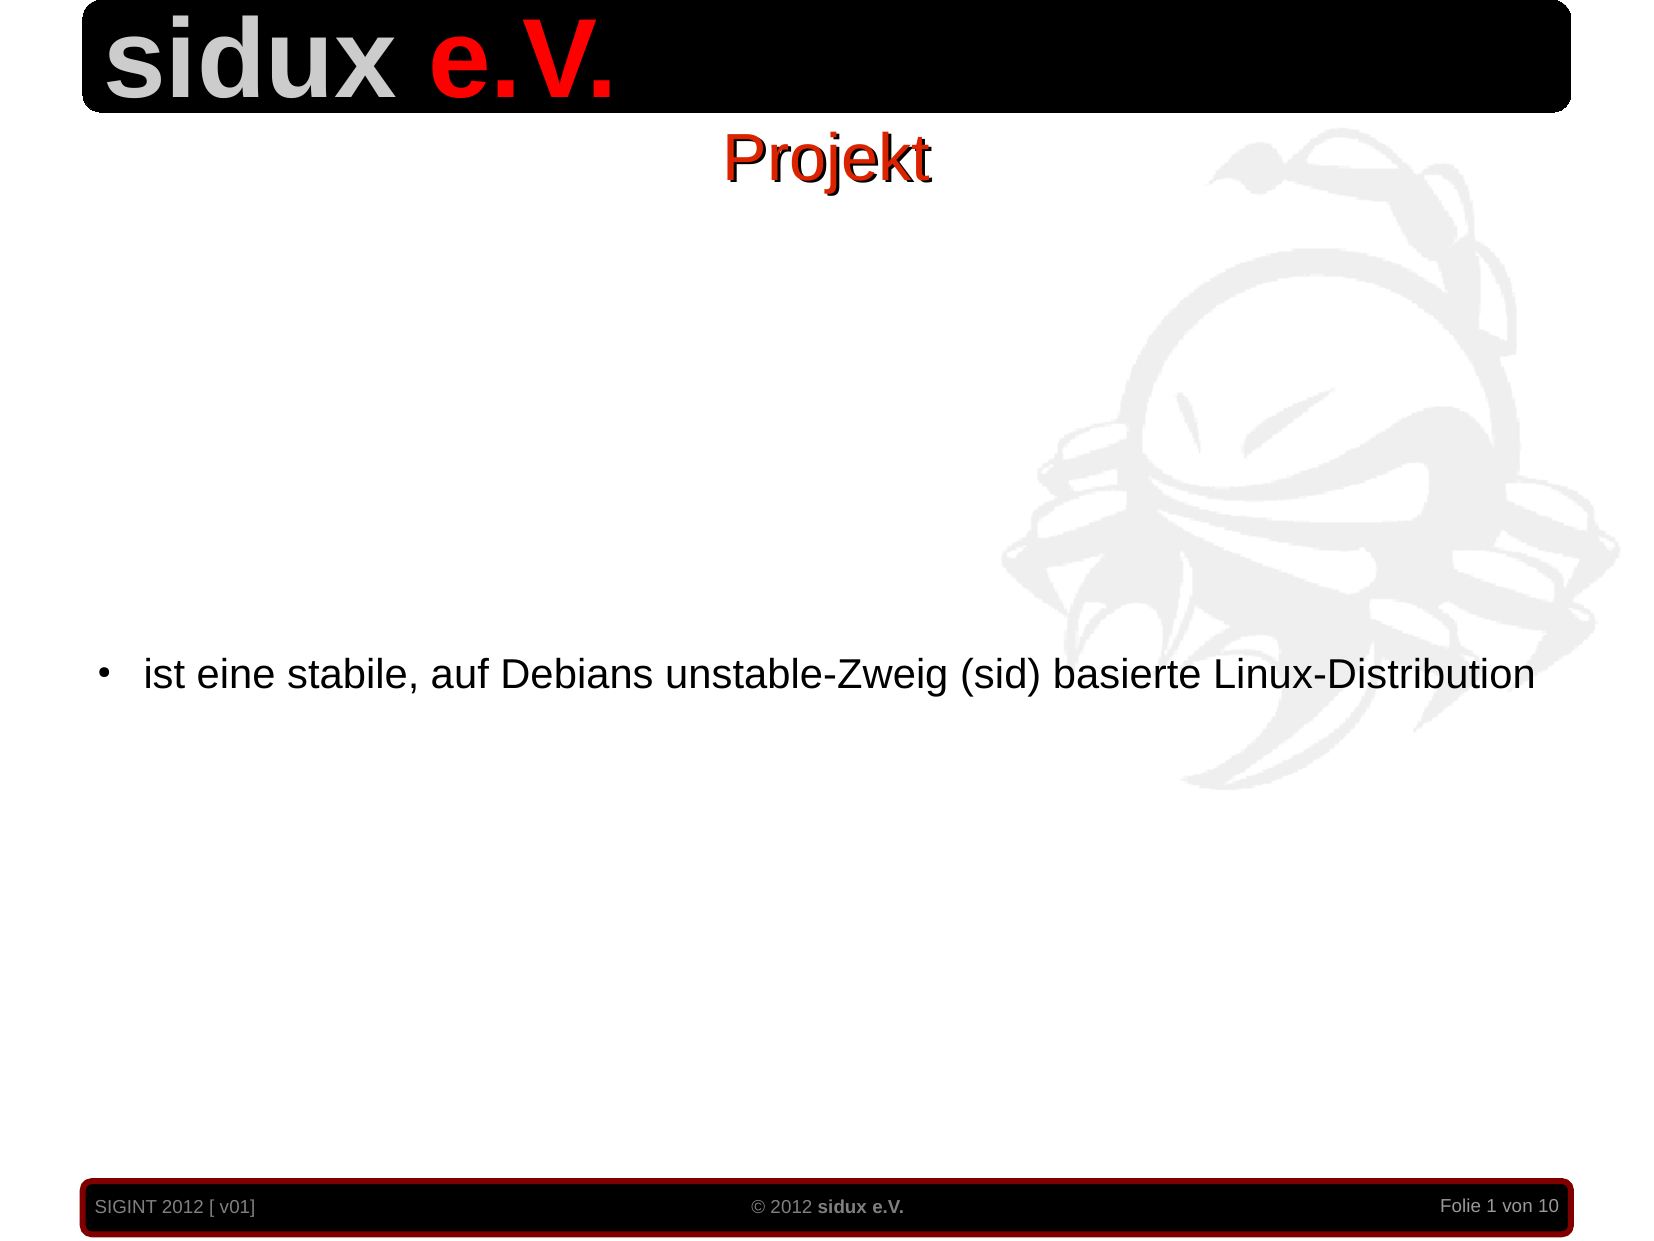

Projekt
	ist eine stabile, auf Debians unstable-Zweig (sid) basierte Linux-Distribution